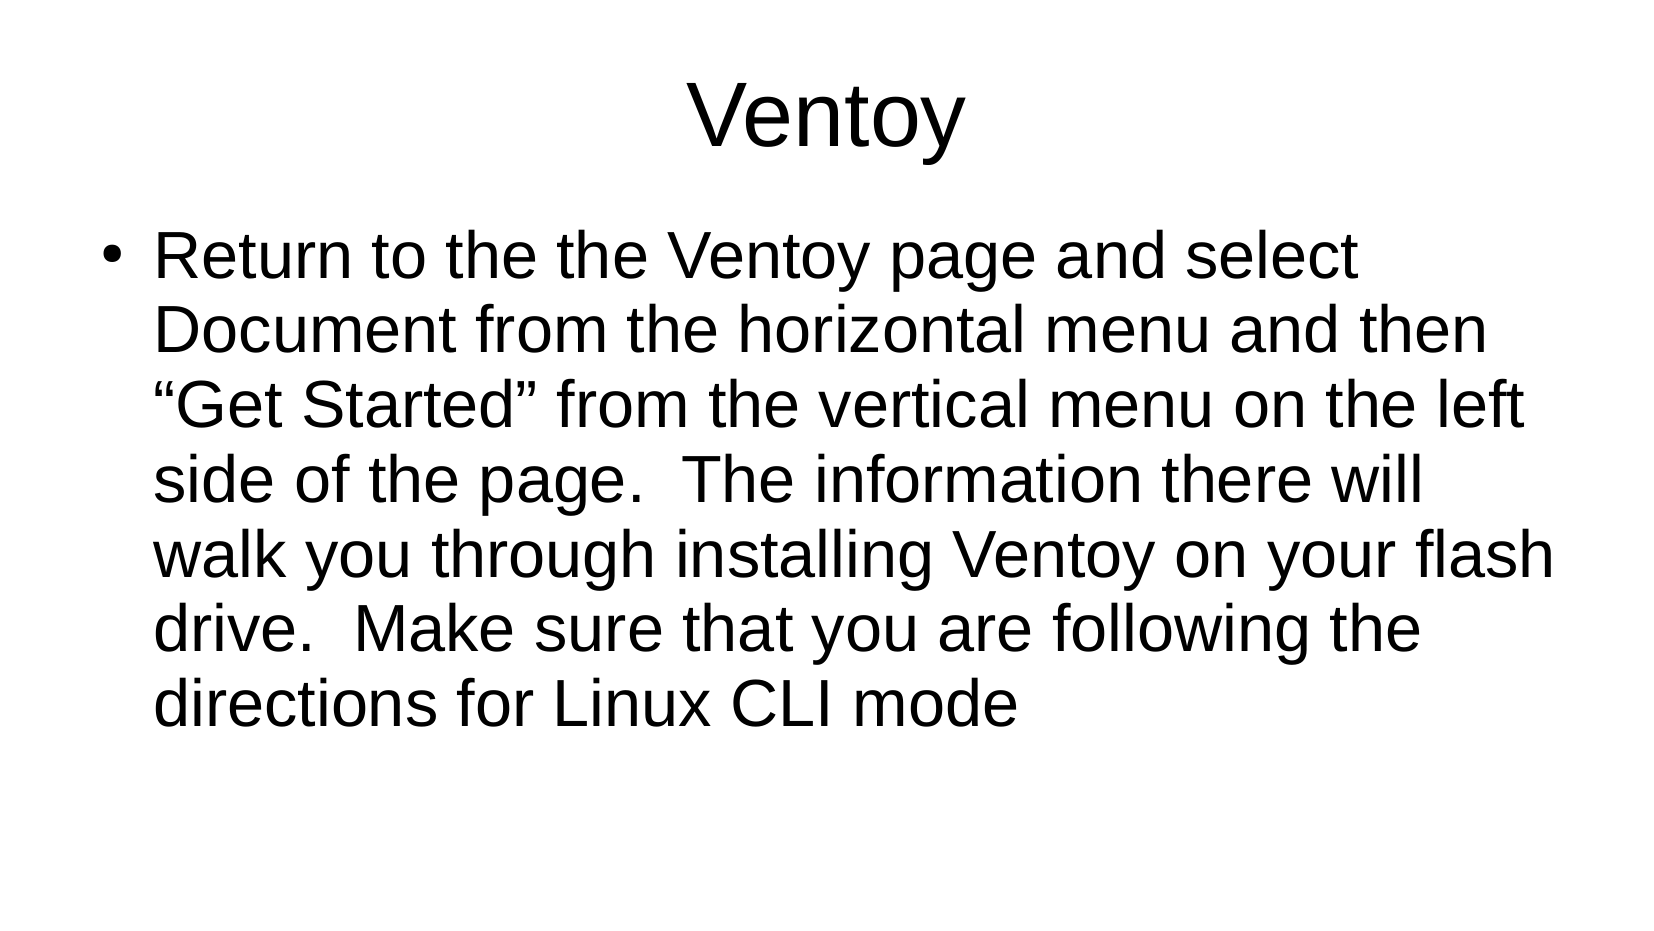

# Ventoy
Return to the the Ventoy page and select Document from the horizontal menu and then “Get Started” from the vertical menu on the left side of the page. The information there will walk you through installing Ventoy on your flash drive. Make sure that you are following the directions for Linux CLI mode